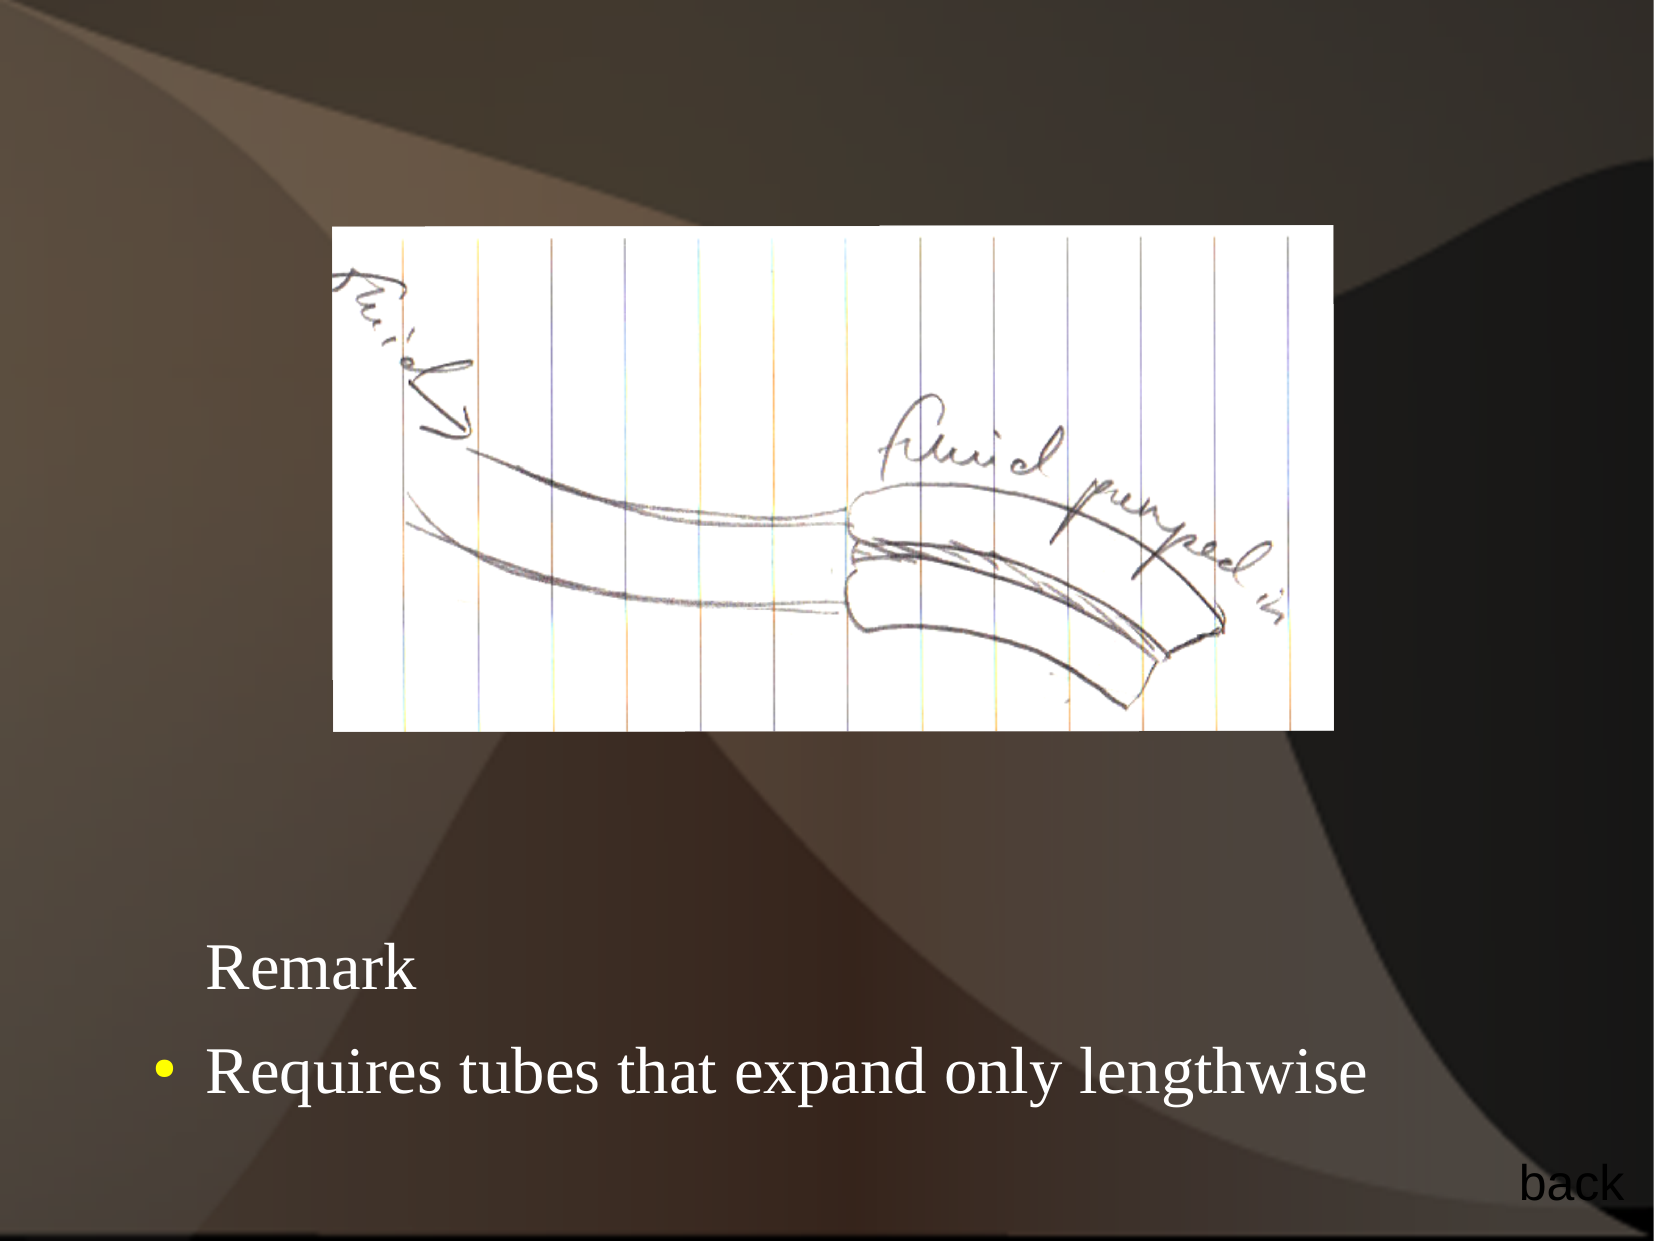

# Remark
Requires tubes that expand only lengthwise
back